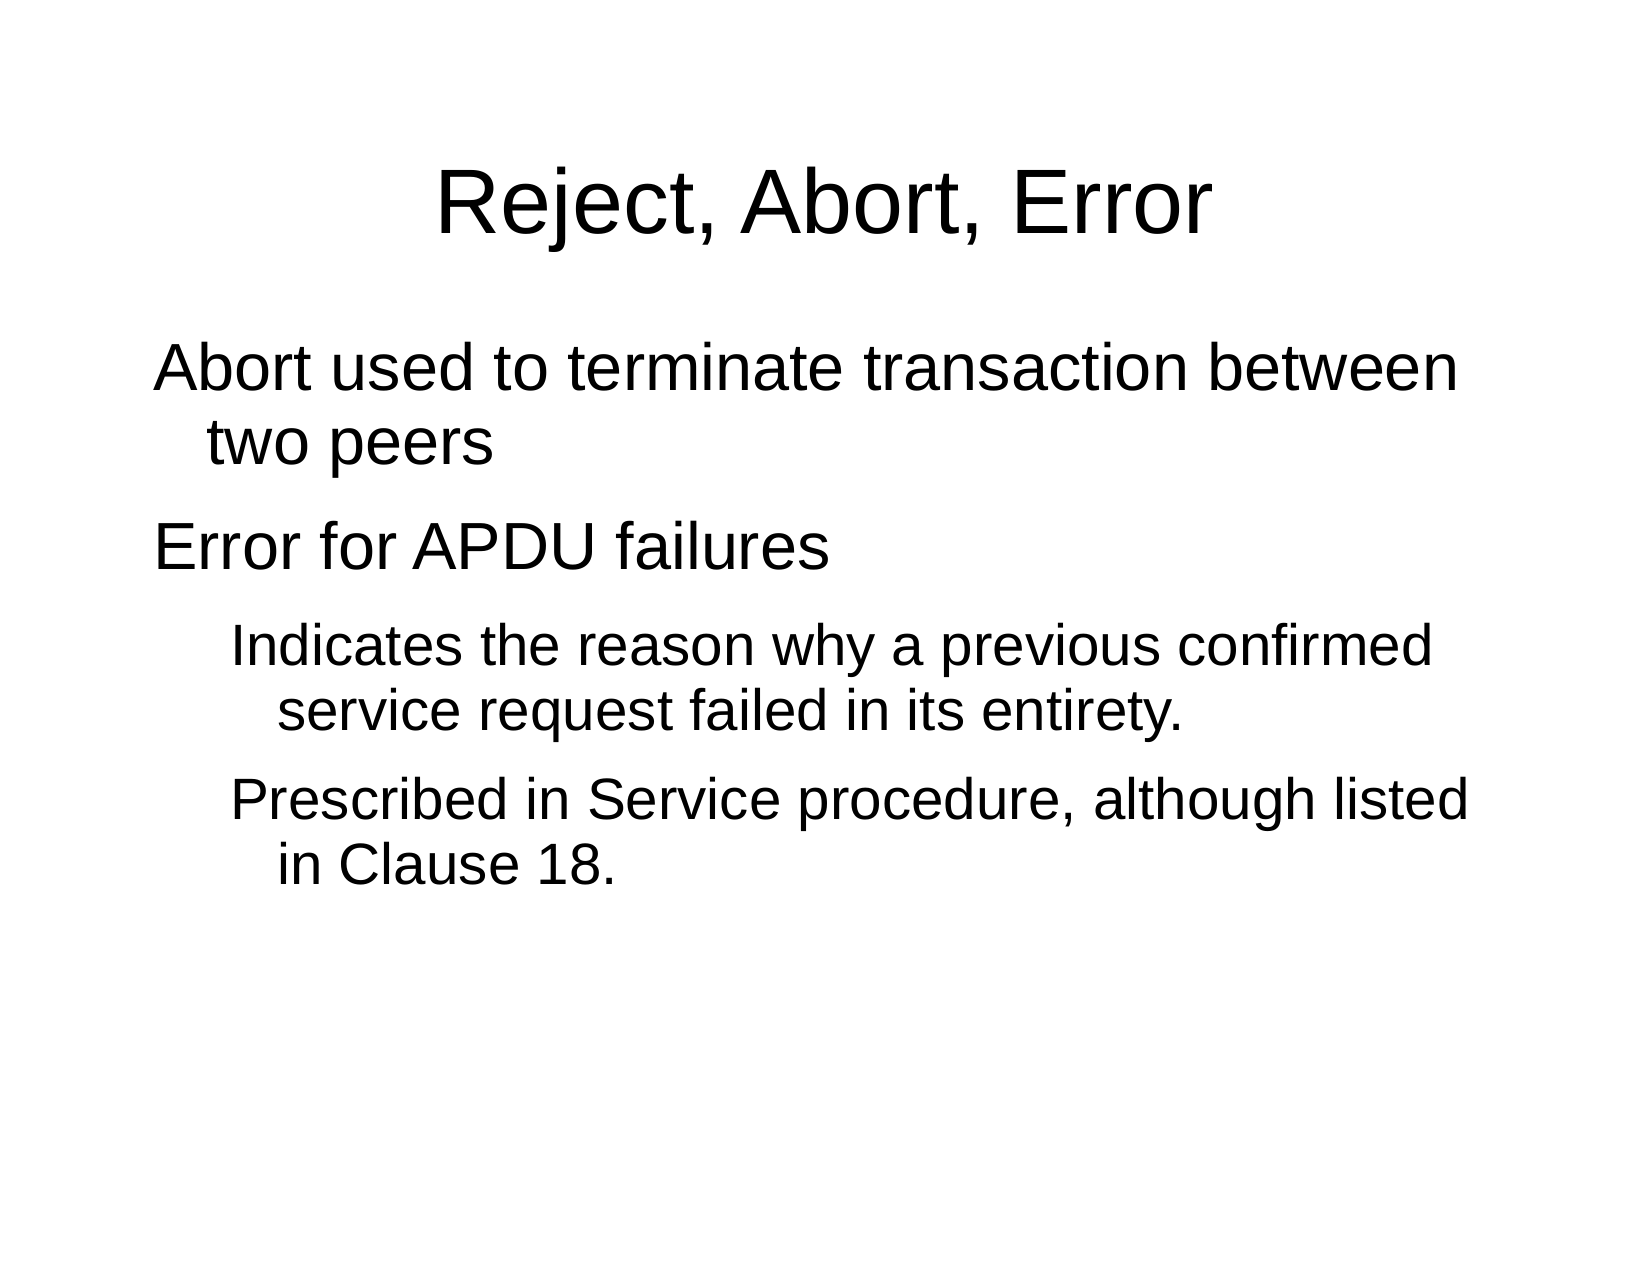

# Reject, Abort, Error
Abort used to terminate transaction between two peers
Error for APDU failures
Indicates the reason why a previous confirmed service request failed in its entirety.
Prescribed in Service procedure, although listed in Clause 18.